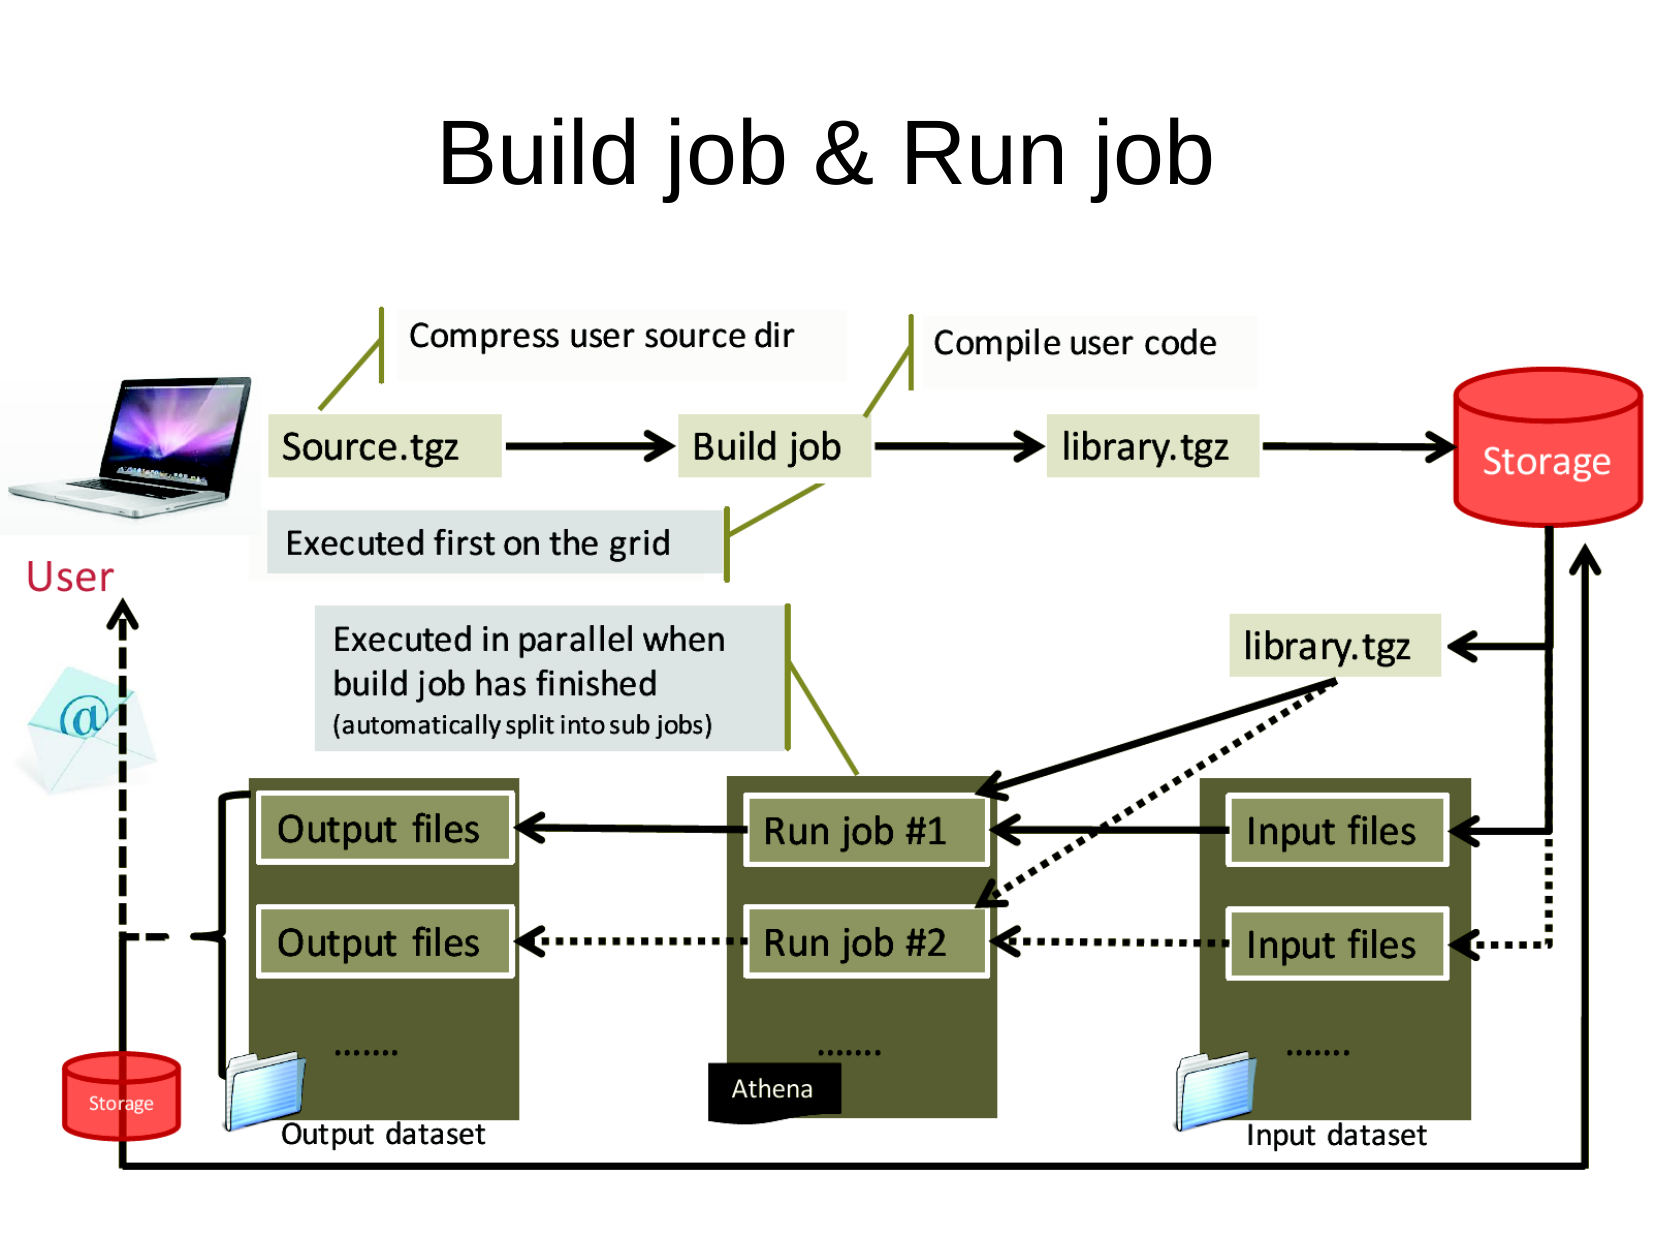

# Build job & Run job
Practical Parallel Computing - Sose18
69